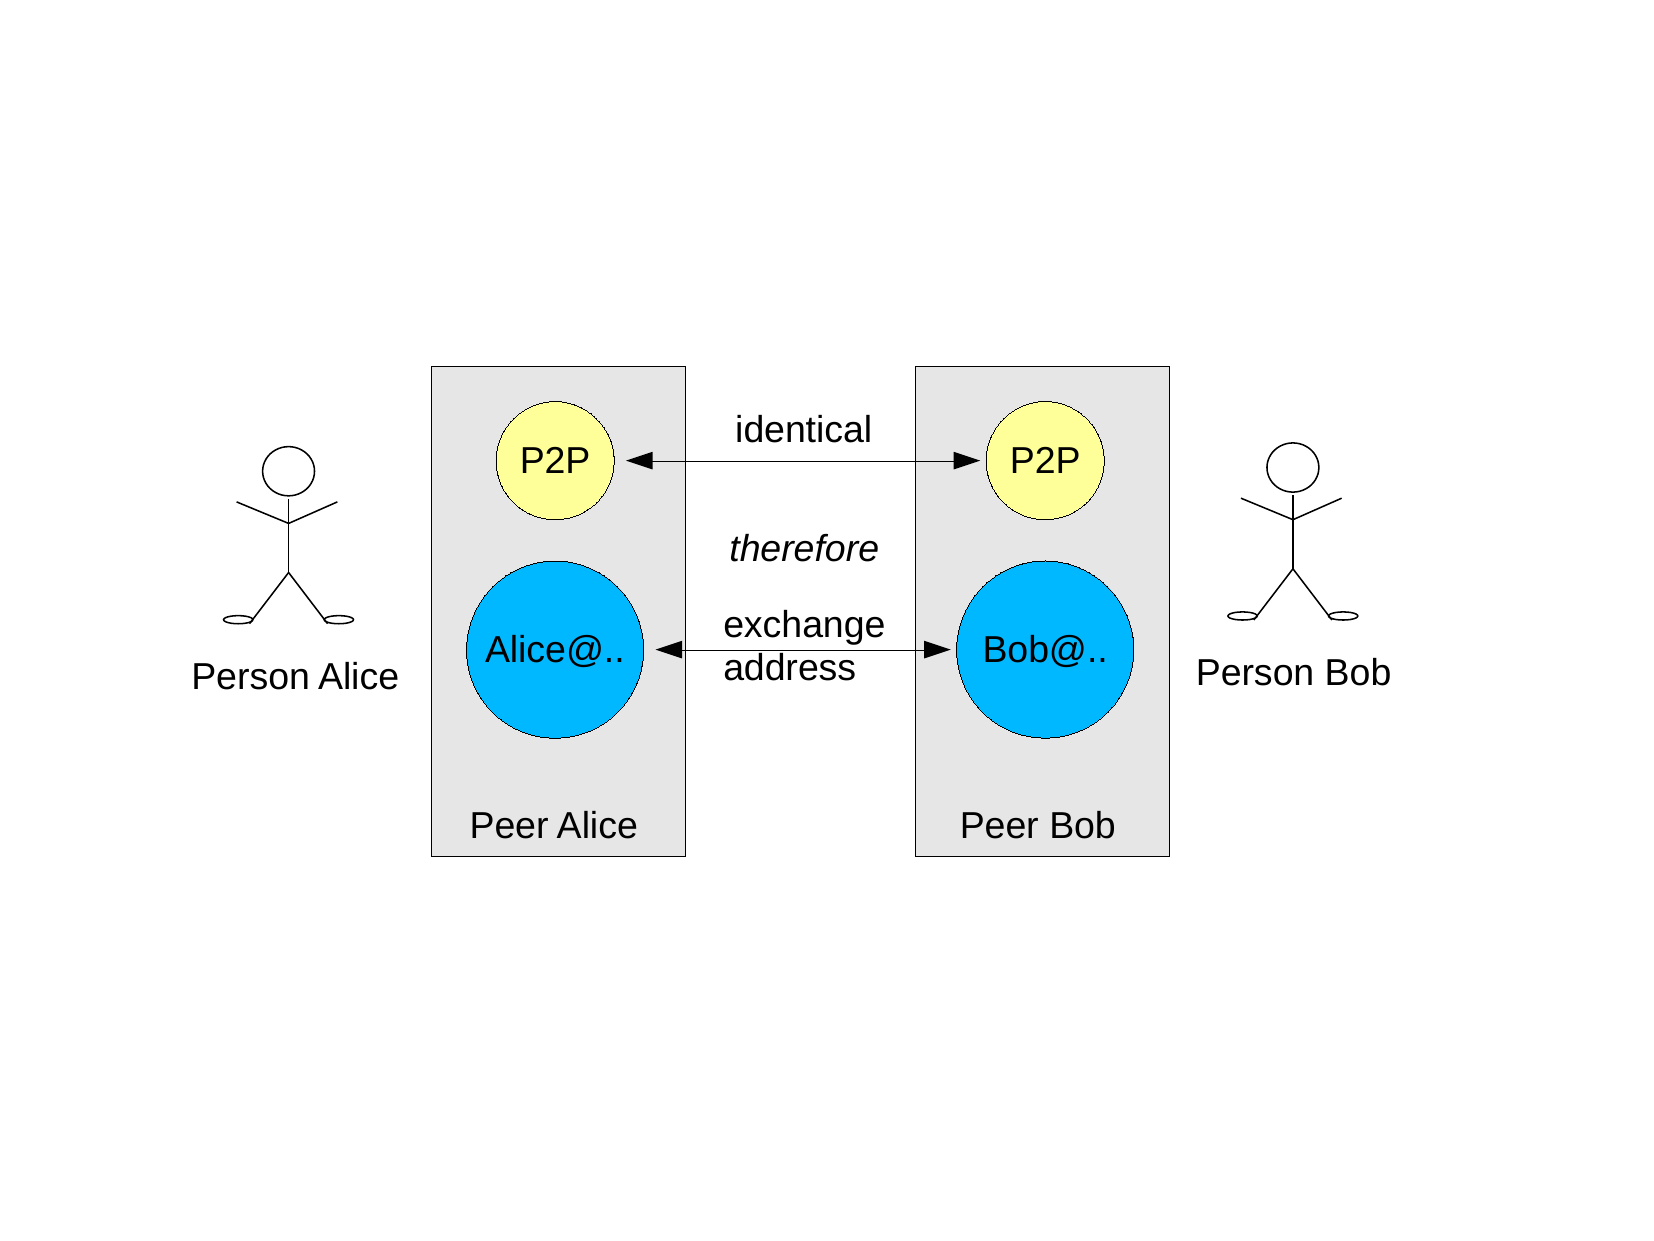

P2P
P2P
identical
therefore
Bob@..
Alice@..
exchange
address
Person Bob
Person Alice
Peer Alice
Peer Bob